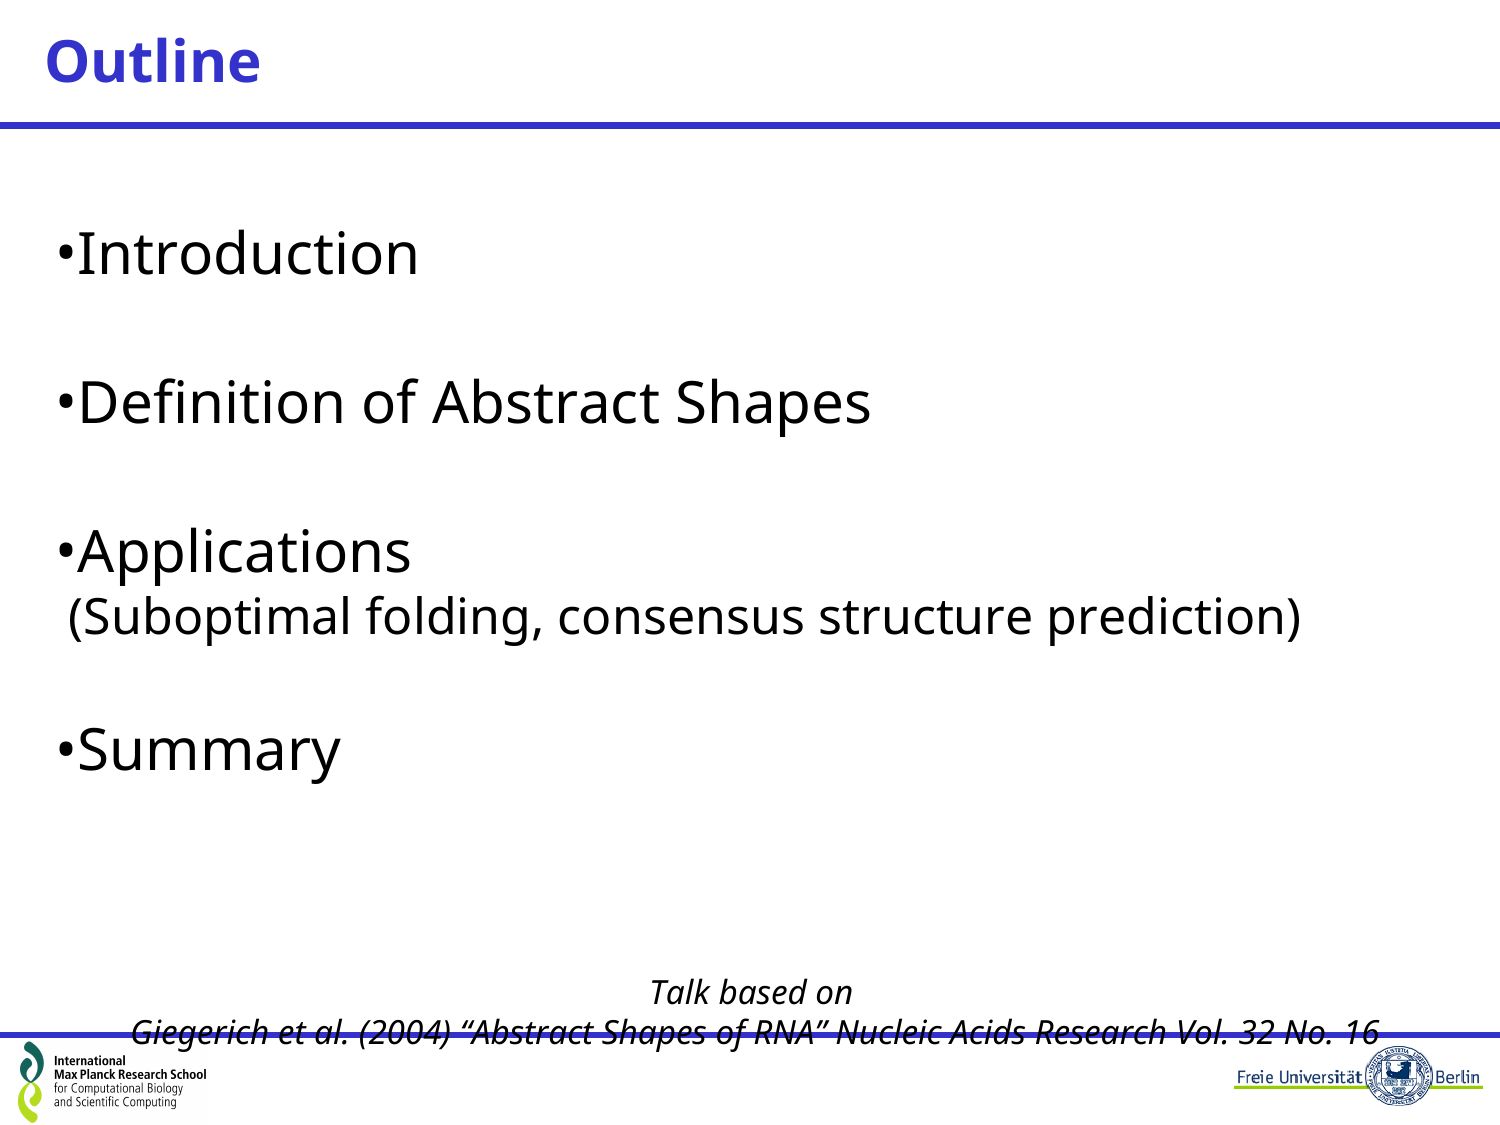

# Outline
Introduction
Definition of Abstract Shapes
Applications
 (Suboptimal folding, consensus structure prediction)
Summary
Talk based on
Giegerich et al. (2004) “Abstract Shapes of RNA” Nucleic Acids Research Vol. 32 No. 16